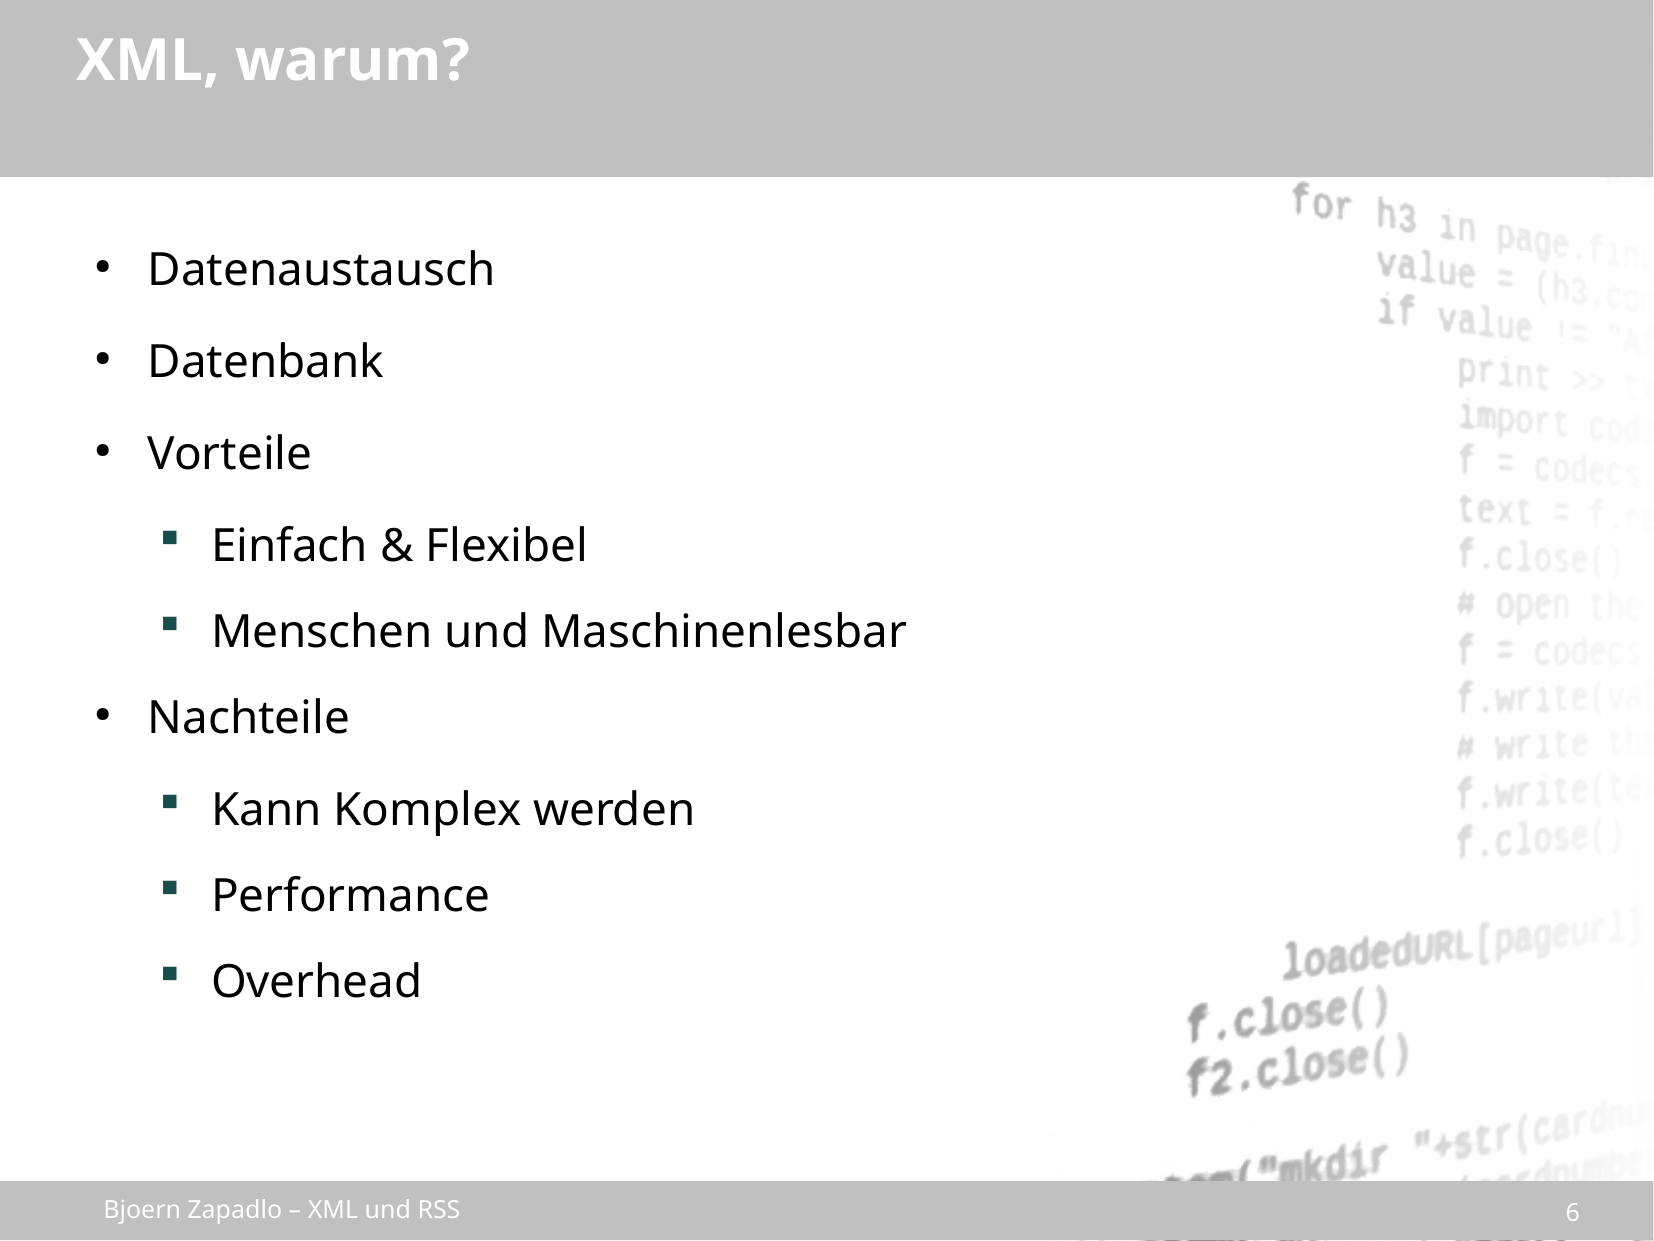

# XML, warum?
Datenaustausch
Datenbank
Vorteile
Einfach & Flexibel
Menschen und Maschinenlesbar
Nachteile
Kann Komplex werden
Performance
Overhead